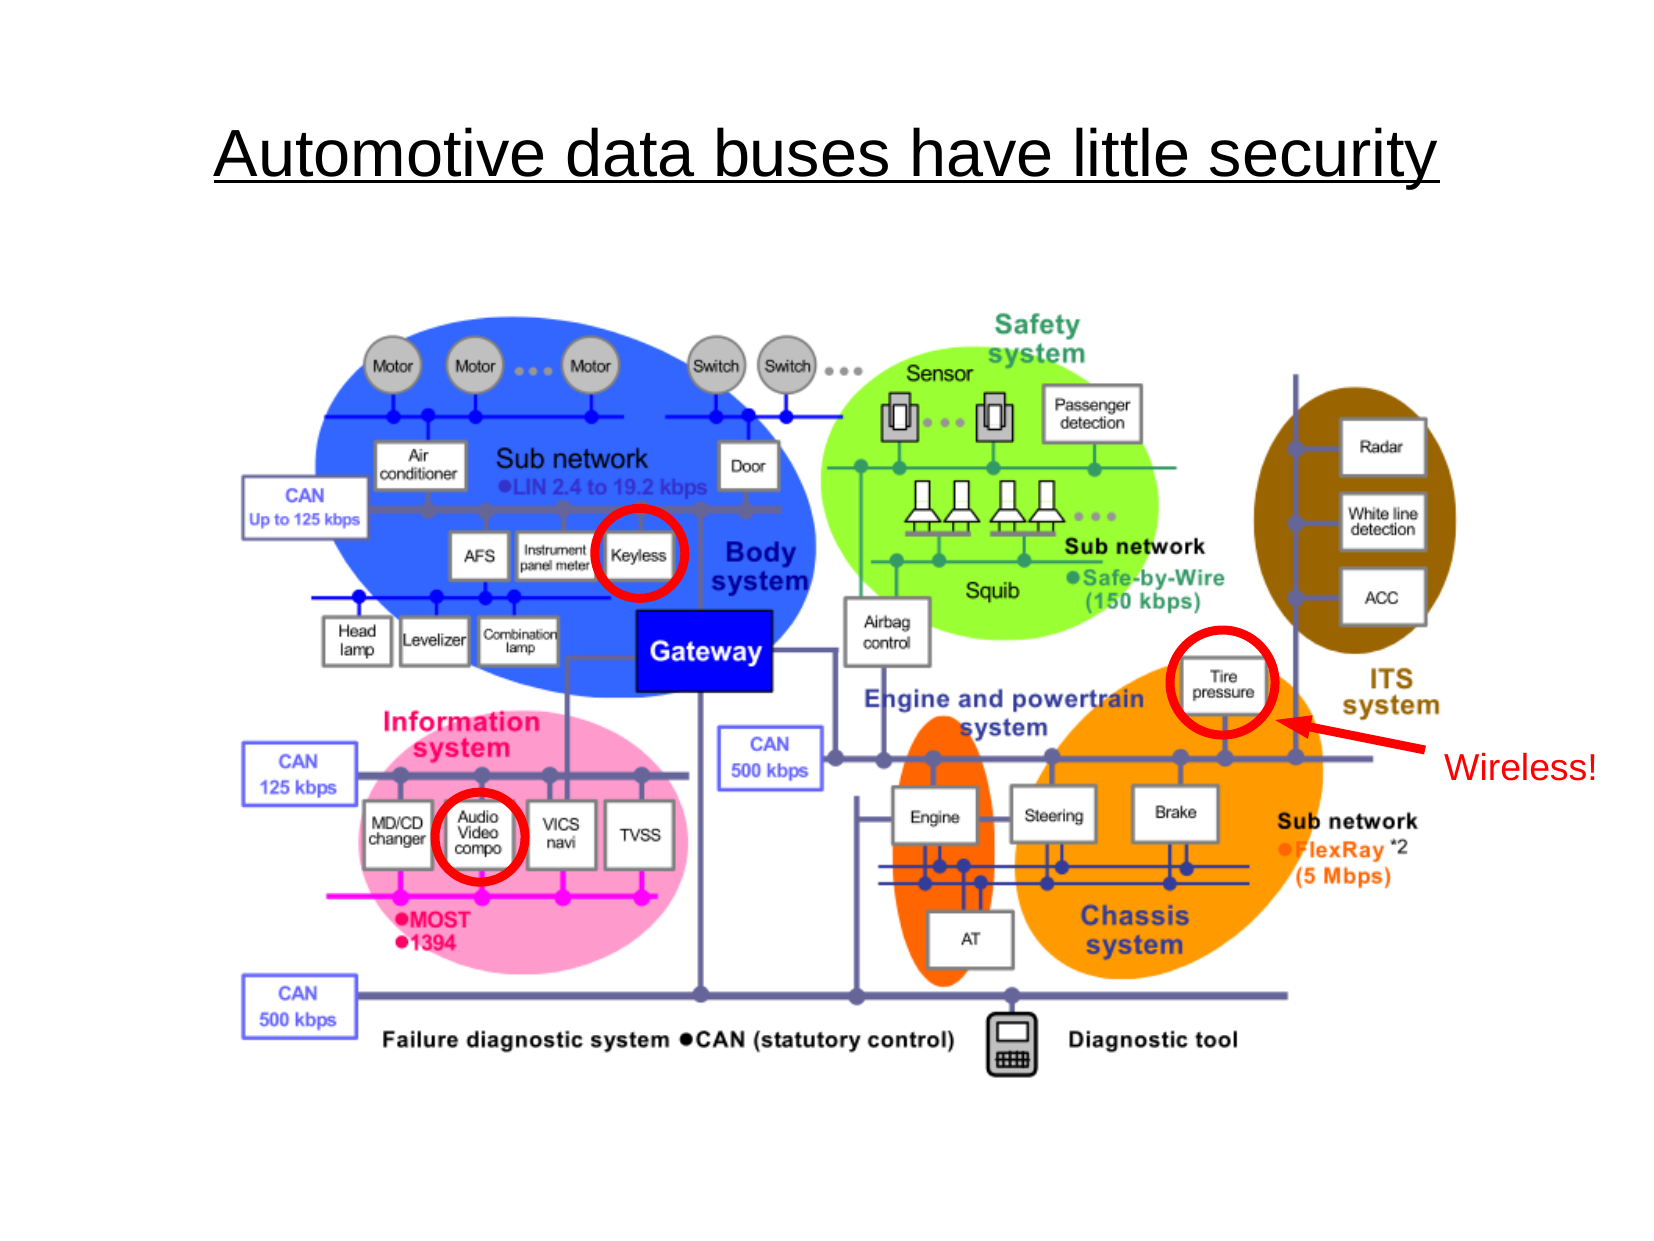

# Automotive data buses have little security
Wireless!